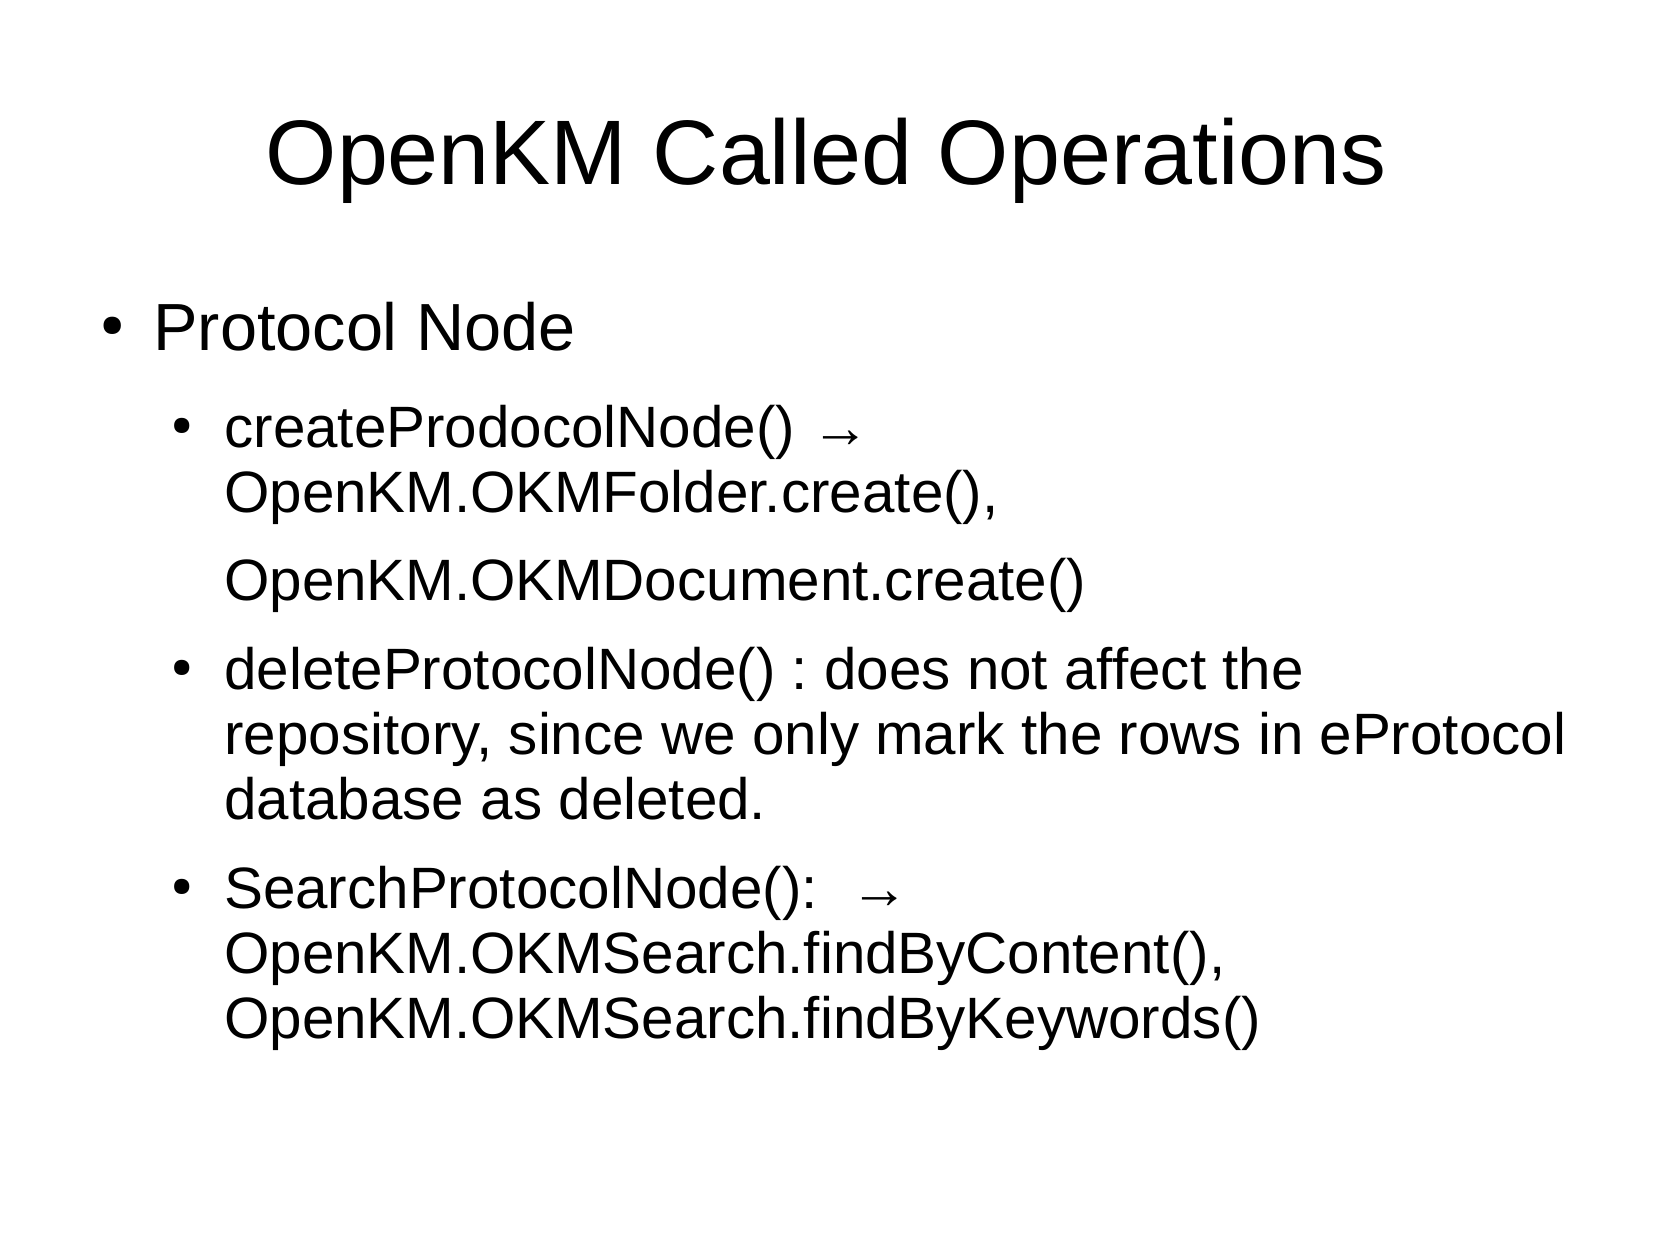

# OpenKM Called Operations
Protocol Node
createProdocolNode() → OpenKM.OKMFolder.create(),
OpenKM.OKMDocument.create()
deleteProtocolNode() : does not affect the repository, since we only mark the rows in eProtocol database as deleted.
SearchProtocolNode(): → OpenKM.OKMSearch.findByContent(), OpenKM.OKMSearch.findByKeywords()